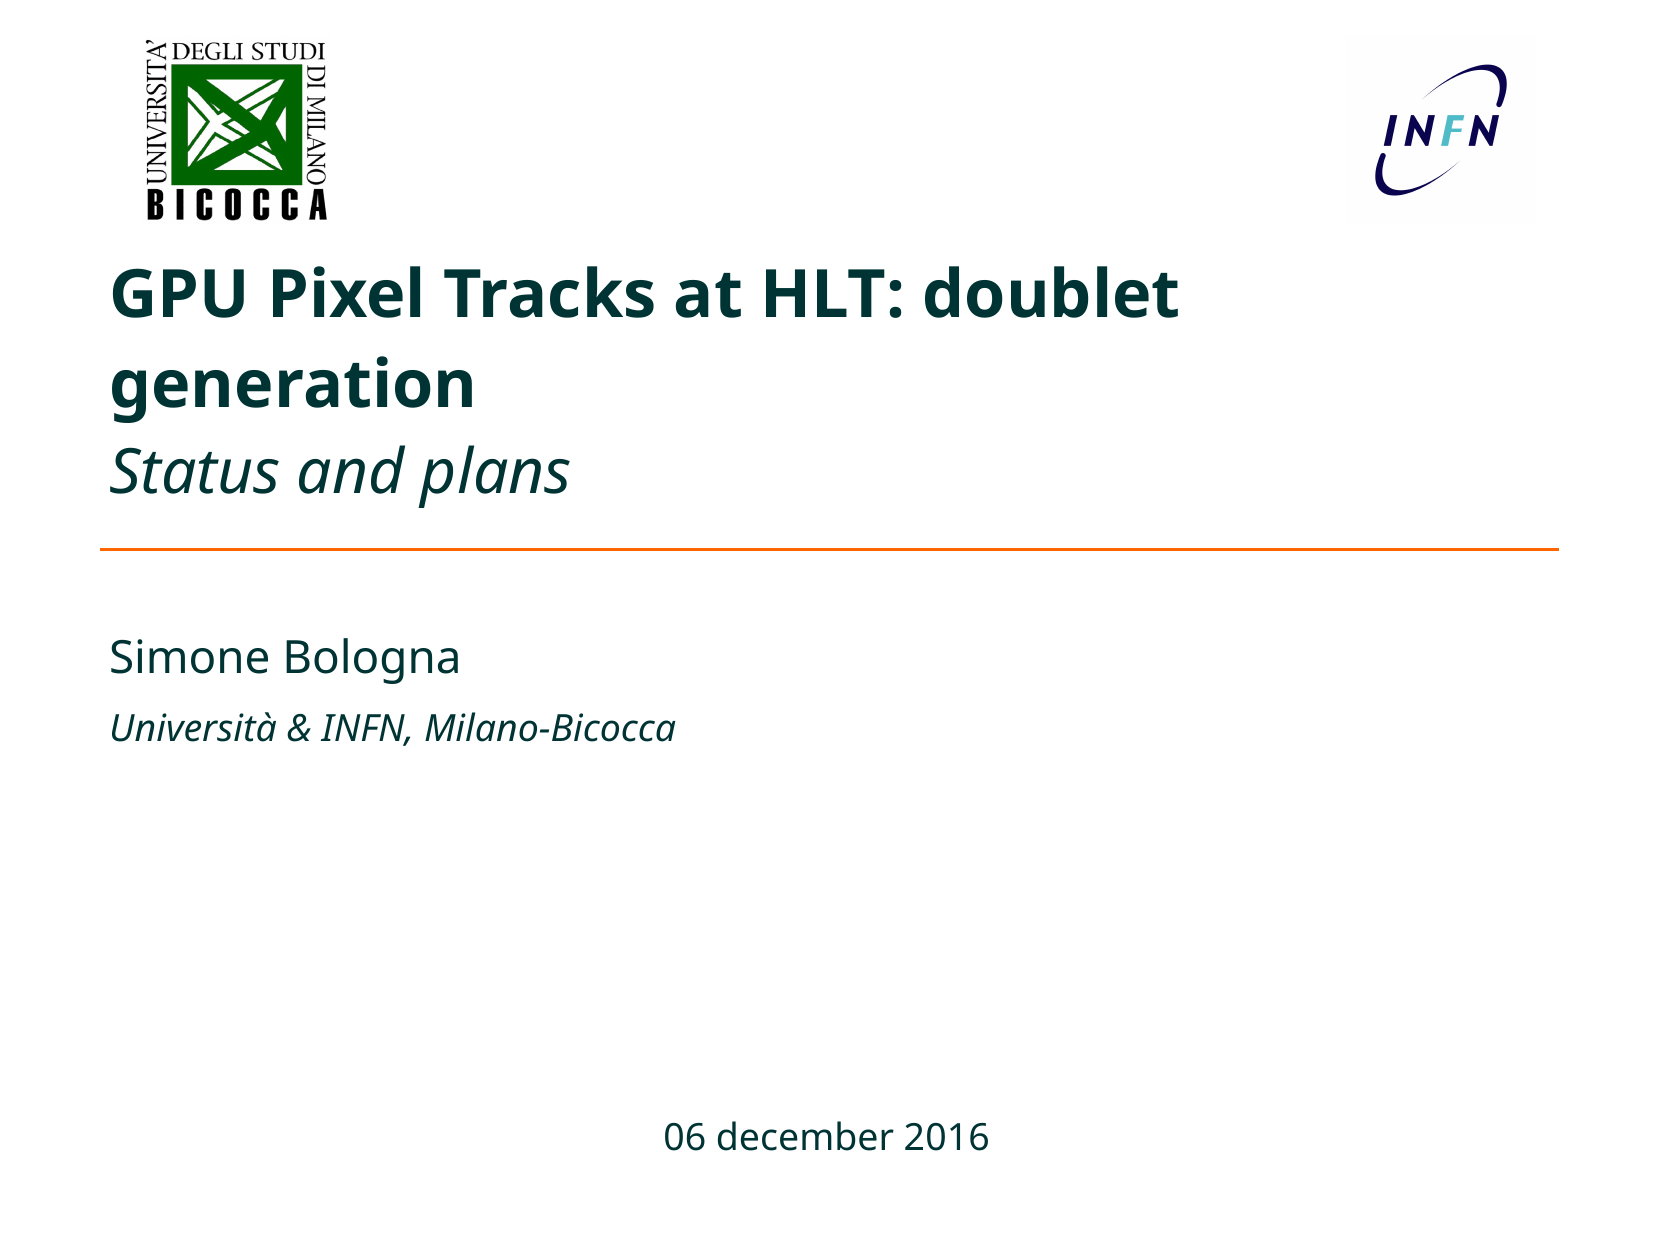

GPU Pixel Tracks at HLT: doublet generation
Status and plans
Simone Bologna
Università & INFN, Milano-Bicocca